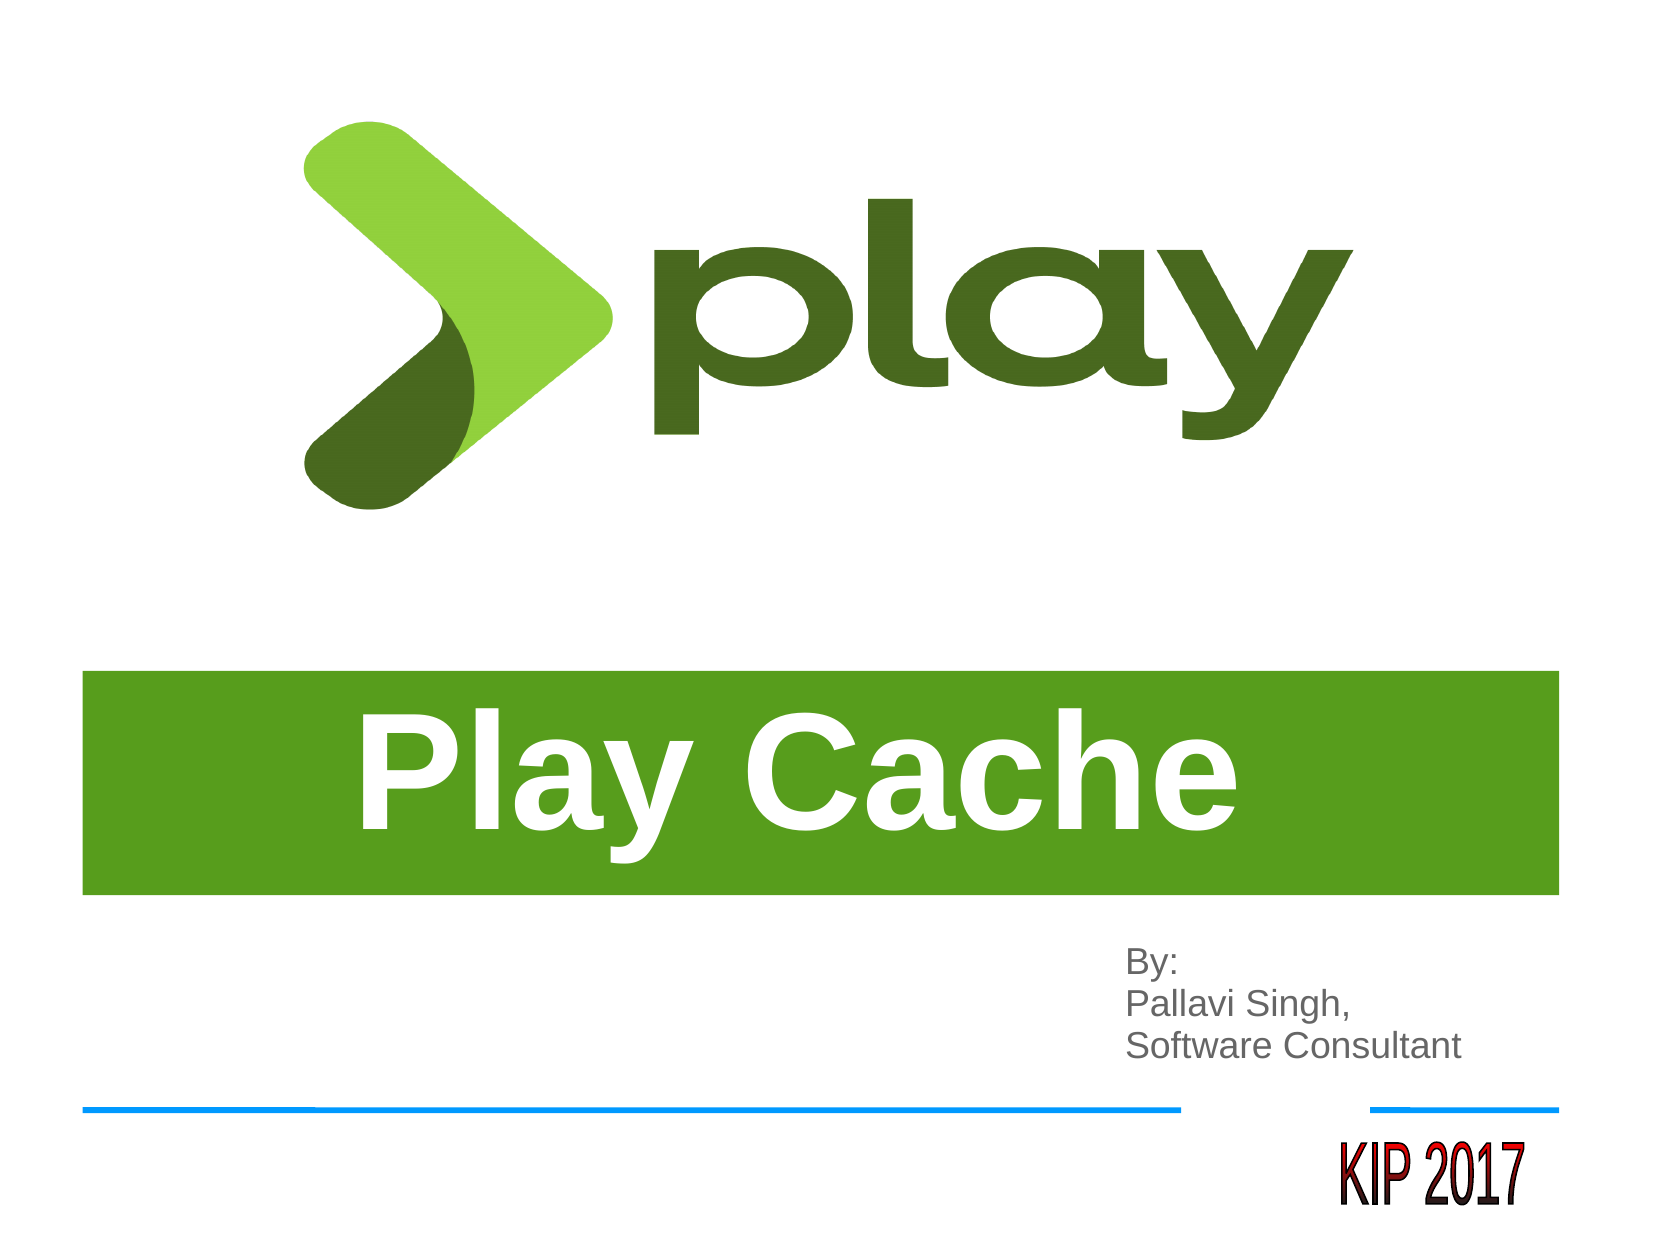

Play Cache
By:
Pallavi Singh,
Software Consultant